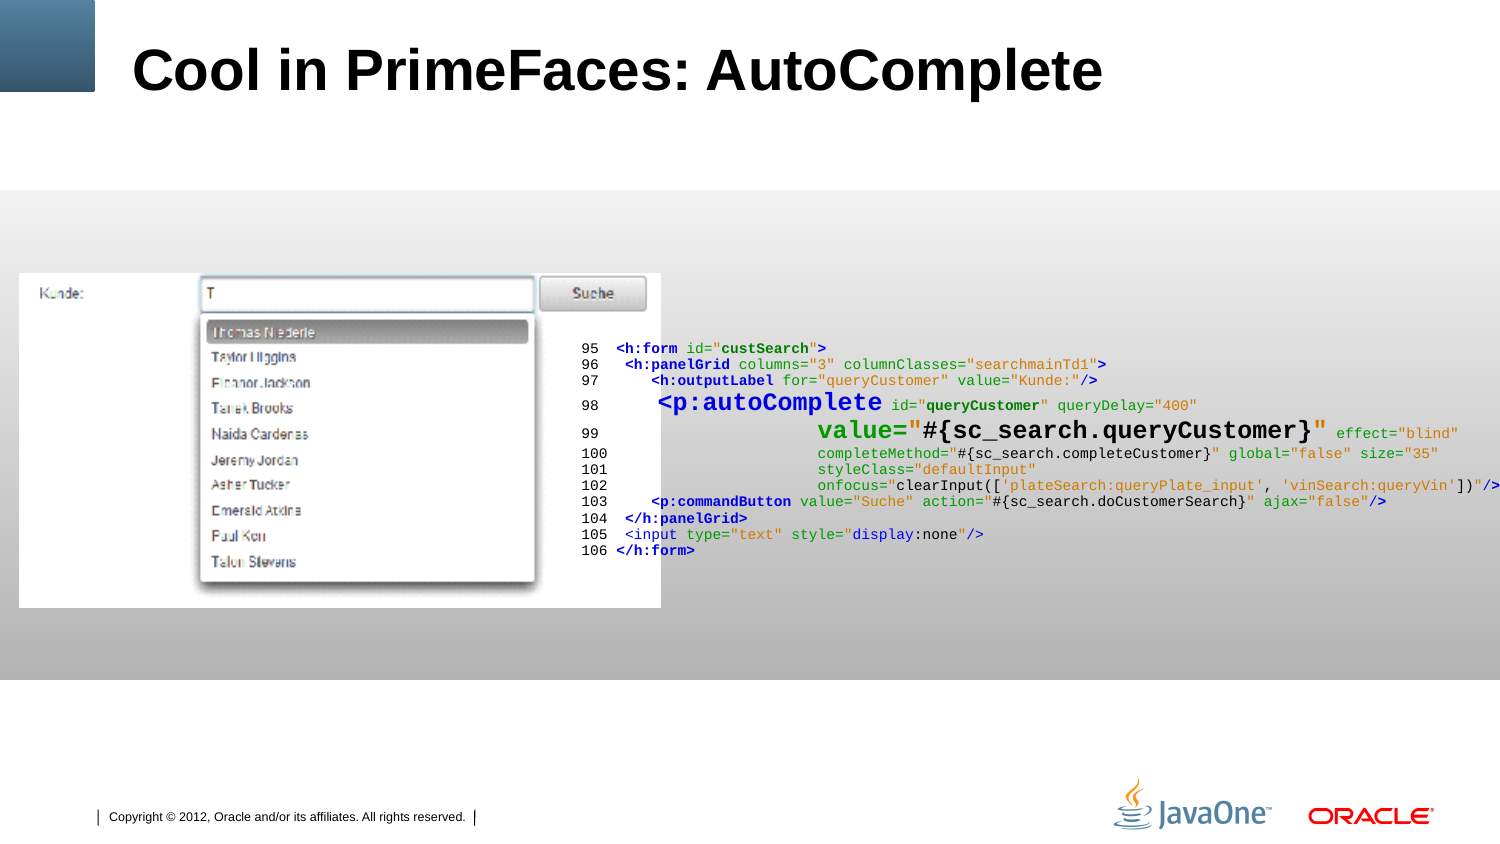

# Cool in PrimeFaces: AutoComplete
95 <h:form id="custSearch">
96 <h:panelGrid columns="3" columnClasses="searchmainTd1">
97 <h:outputLabel for="queryCustomer" value="Kunde:"/>
98 <p:autoComplete id="queryCustomer" queryDelay="400"
99 value="#{sc_search.queryCustomer}" effect="blind"
100 completeMethod="#{sc_search.completeCustomer}" global="false" size="35"
101 styleClass="defaultInput"
102 onfocus="clearInput(['plateSearch:queryPlate_input', 'vinSearch:queryVin'])"/>
103 <p:commandButton value="Suche" action="#{sc_search.doCustomerSearch}" ajax="false"/>
104 </h:panelGrid>
105 <input type="text" style="display:none"/>
106 </h:form>